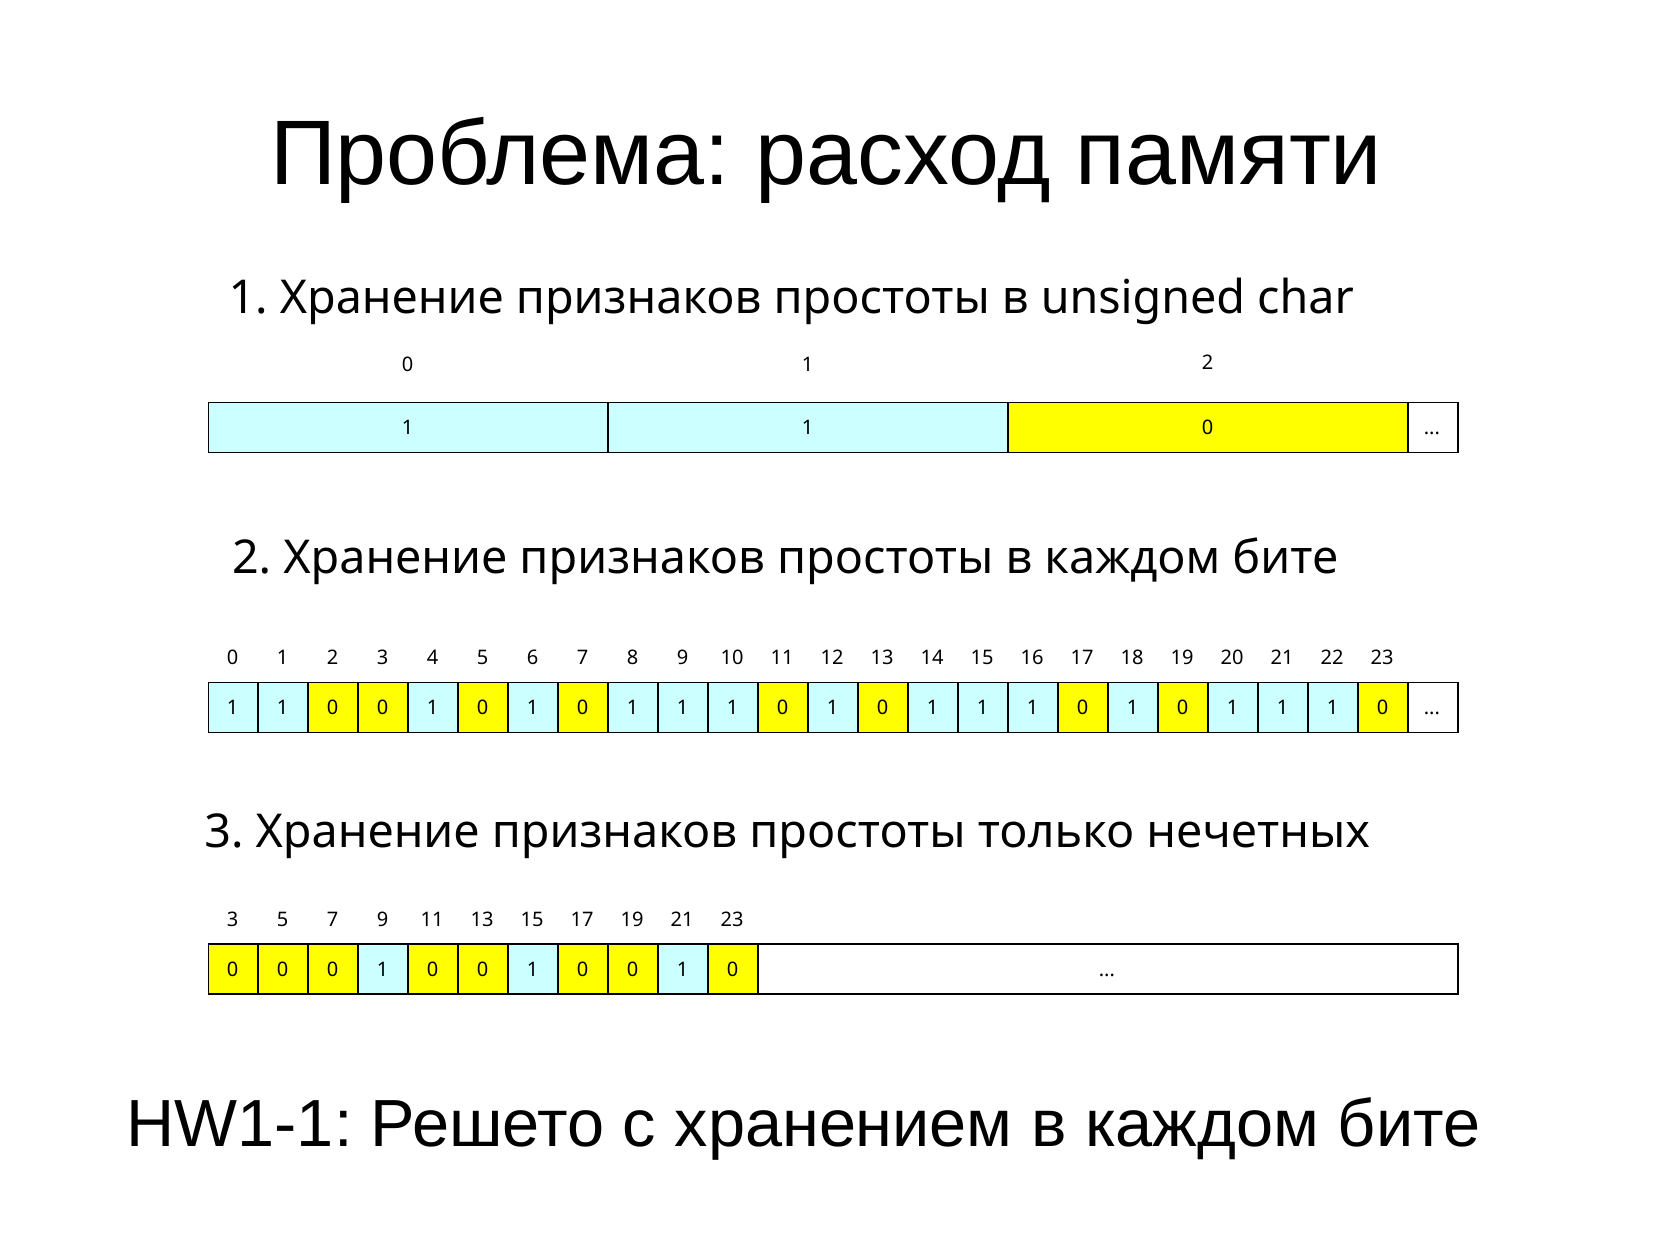

# Проблема: расход памяти
HW1-1: Решето с хранением в каждом бите